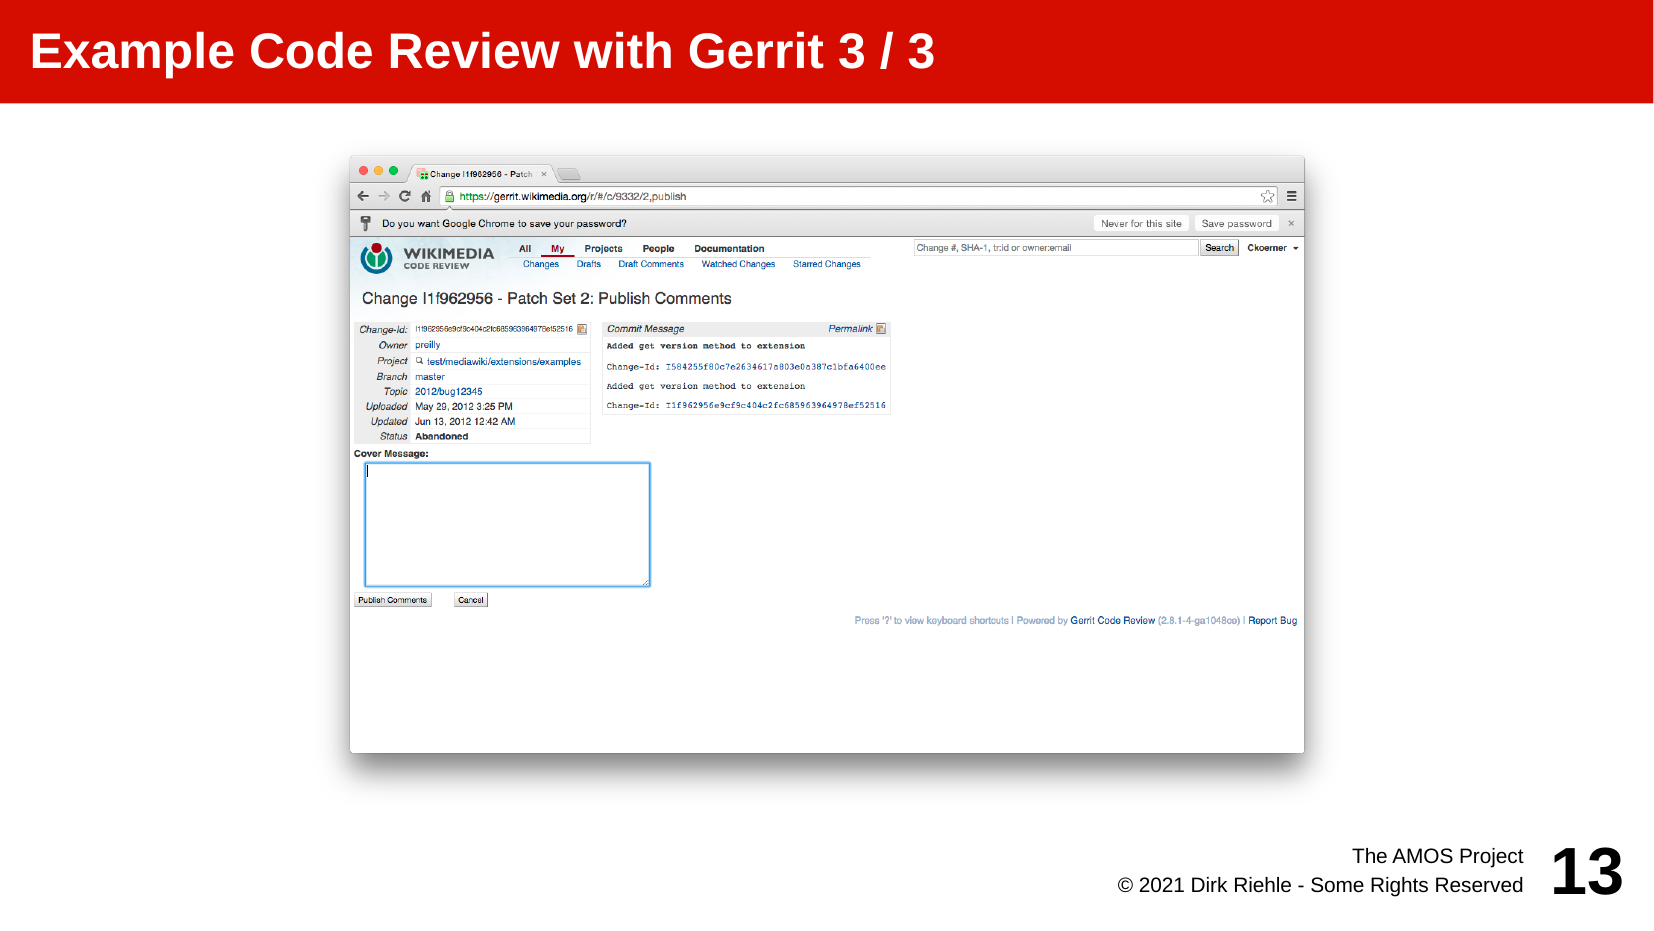

# Example Code Review with Gerrit 3 / 3
The AMOS Project
13
© 2021 Dirk Riehle - Some Rights Reserved